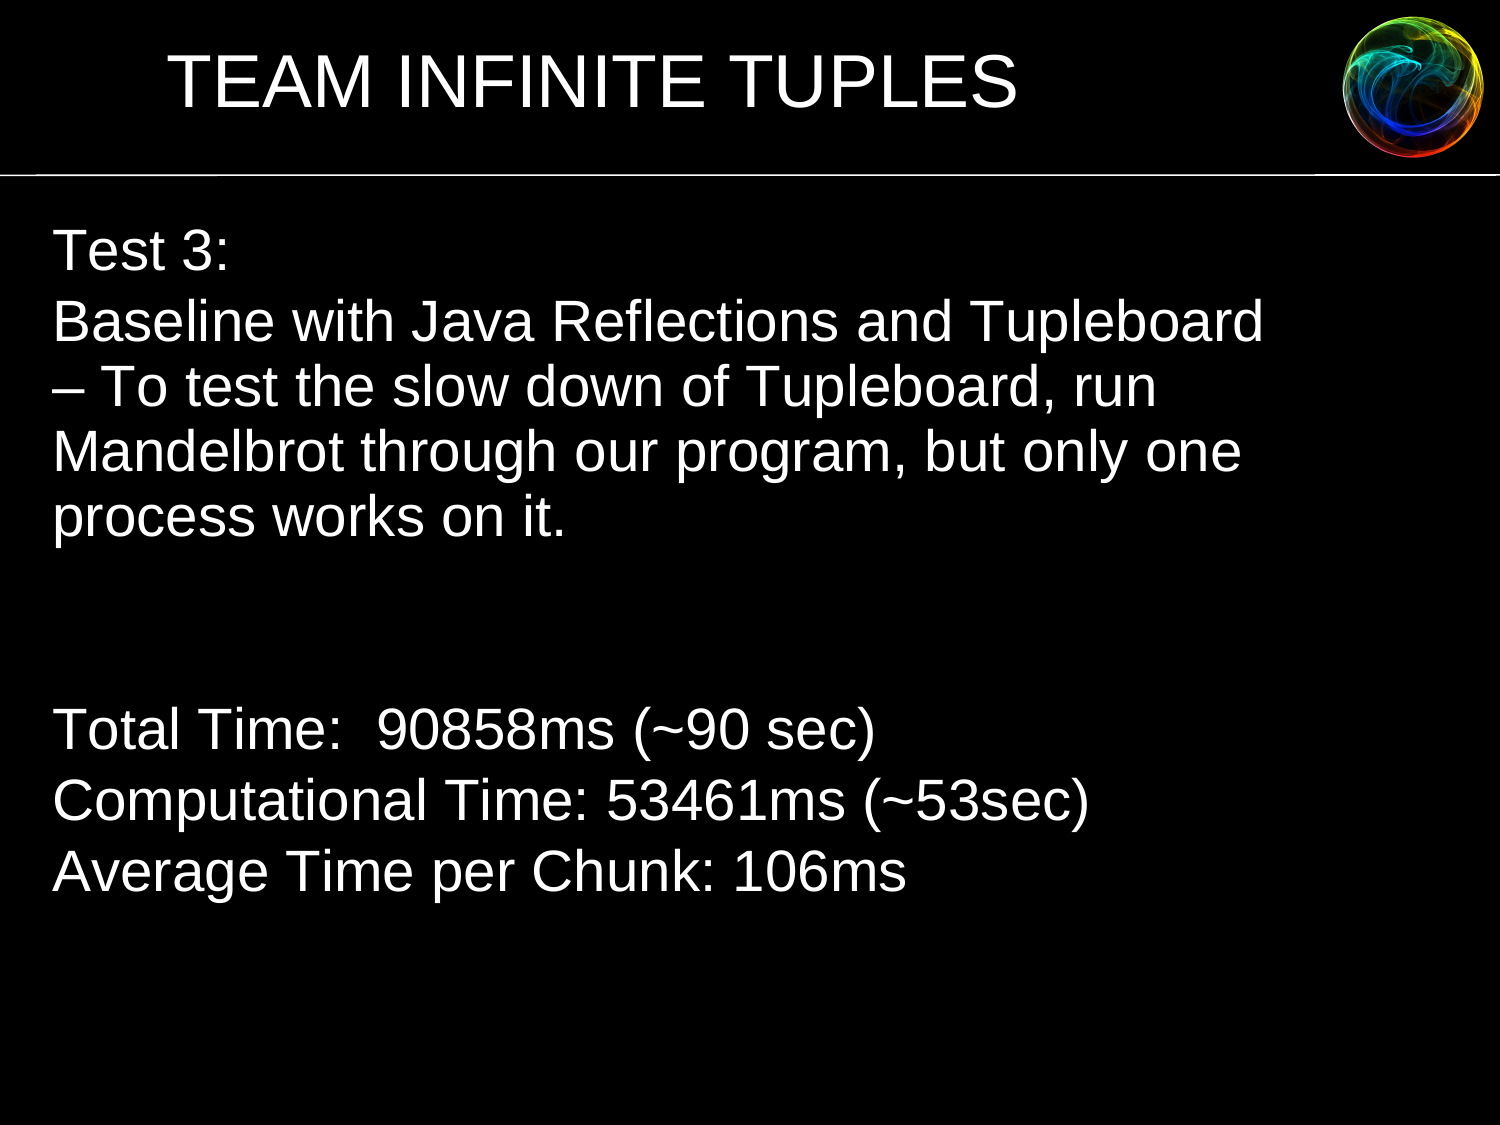

TEAM INFINITE TUPLES
Test 3:
Baseline with Java Reflections and Tupleboard – To test the slow down of Tupleboard, run Mandelbrot through our program, but only one process works on it.
Total Time: 90858ms (~90 sec)
Computational Time: 53461ms (~53sec)
Average Time per Chunk: 106ms